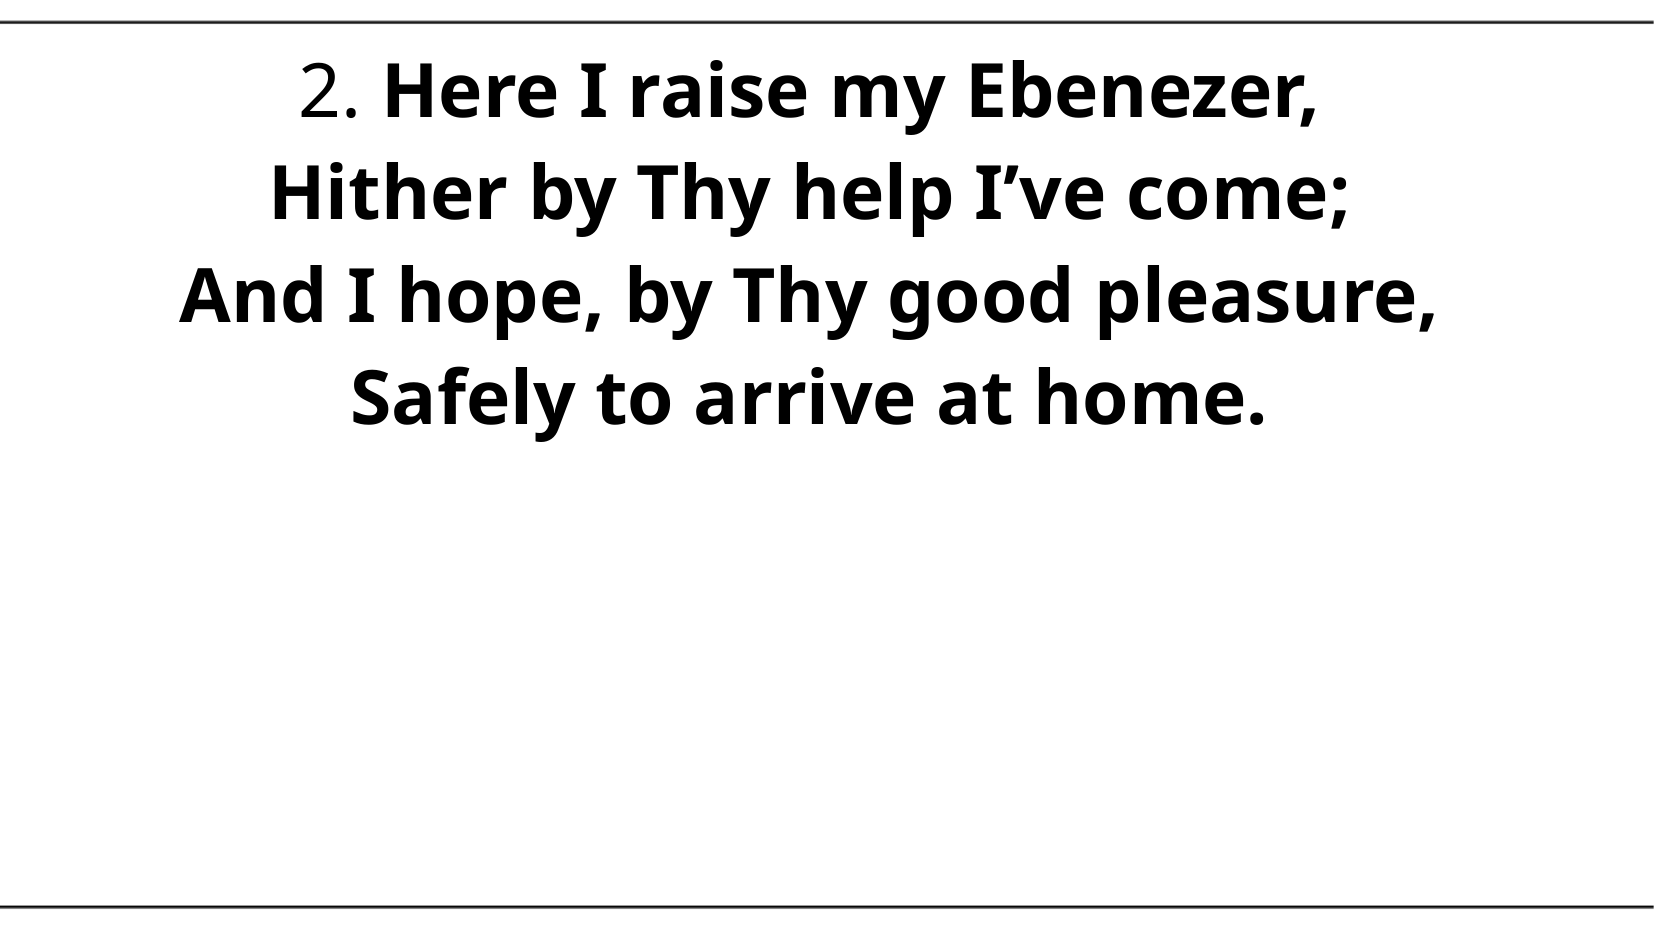

2. Here I raise my Ebenezer,
Hither by Thy help I’ve come;
And I hope, by Thy good pleasure,
Safely to arrive at home.